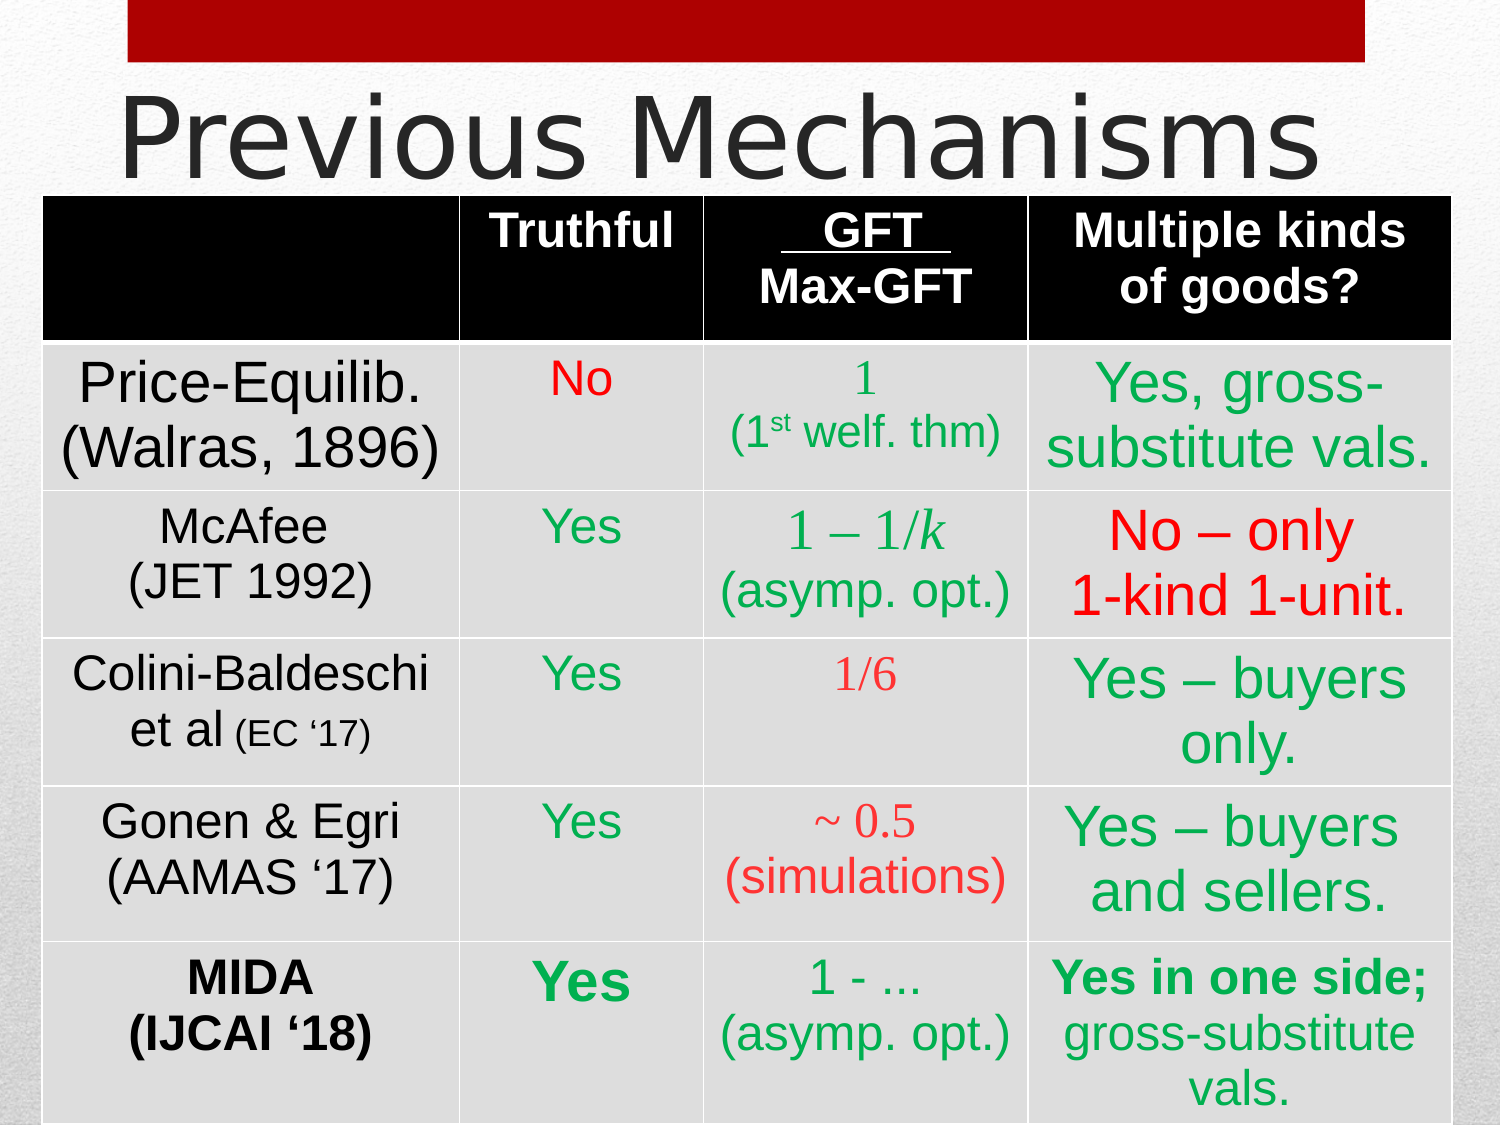

# Previous Mechanisms
| | Truthful | GFT Max-GFT | Multiple kinds of goods? |
| --- | --- | --- | --- |
| Price-Equilib. (Walras, 1896) | No | 1 (1st welf. thm) | Yes, gross-substitute vals. |
| McAfee (JET 1992) | Yes | 1 – 1/k (asymp. opt.) | No – only 1-kind 1-unit. |
| Colini-Baldeschi et al (EC ‘17) | Yes | 1/6 | Yes – buyers only. |
| Gonen & Egri (AAMAS ‘17) | Yes | ~ 0.5 (simulations) | Yes – buyers and sellers. |
| MIDA (IJCAI ‘18) | Yes | 1 - ... (asymp. opt.) | Yes in one side; gross-substitute vals. |